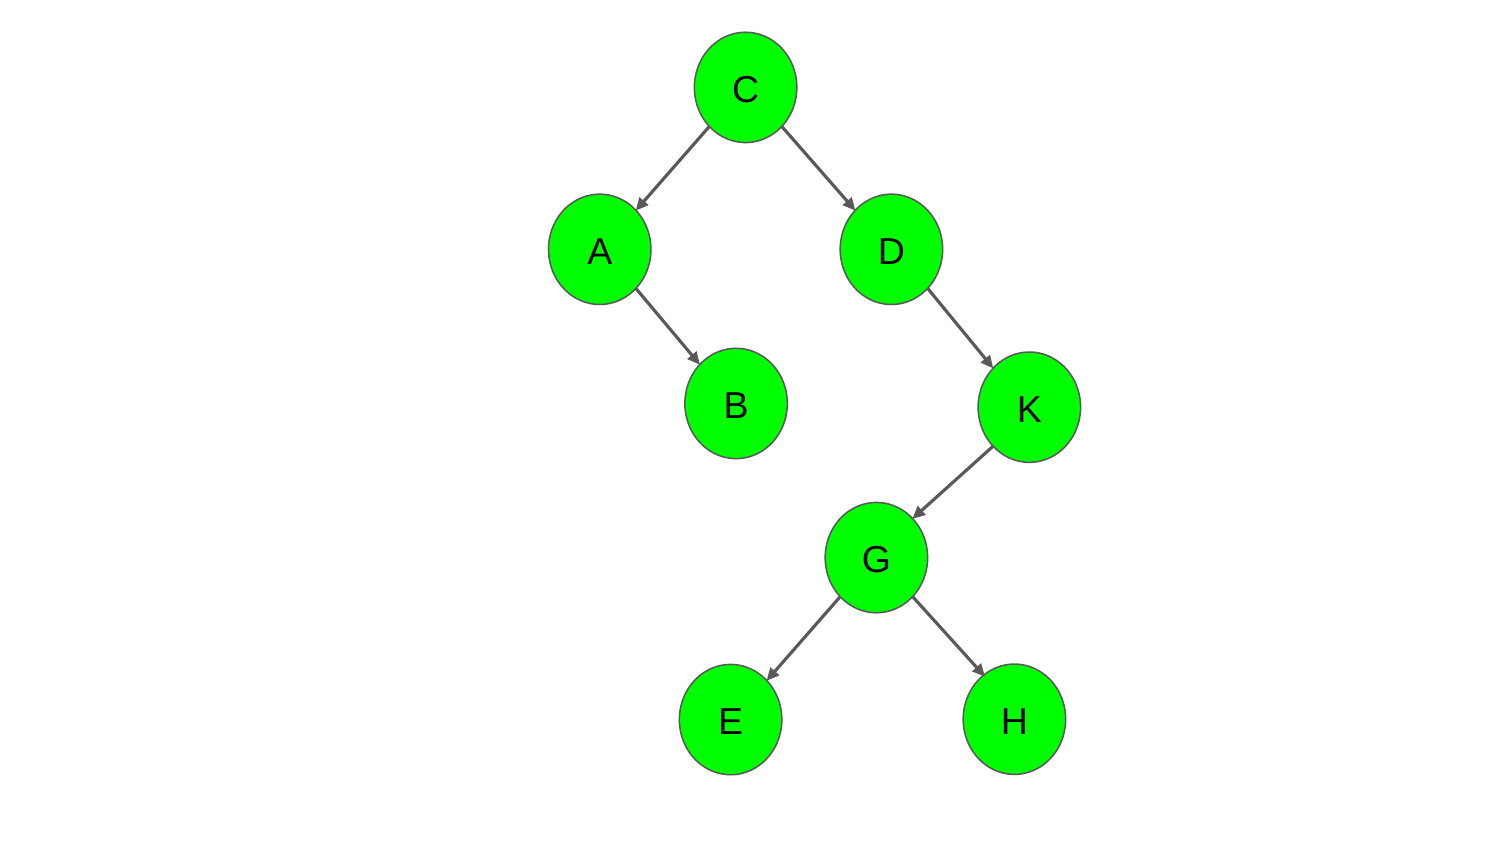

C
A
D
B
K
G
H
E